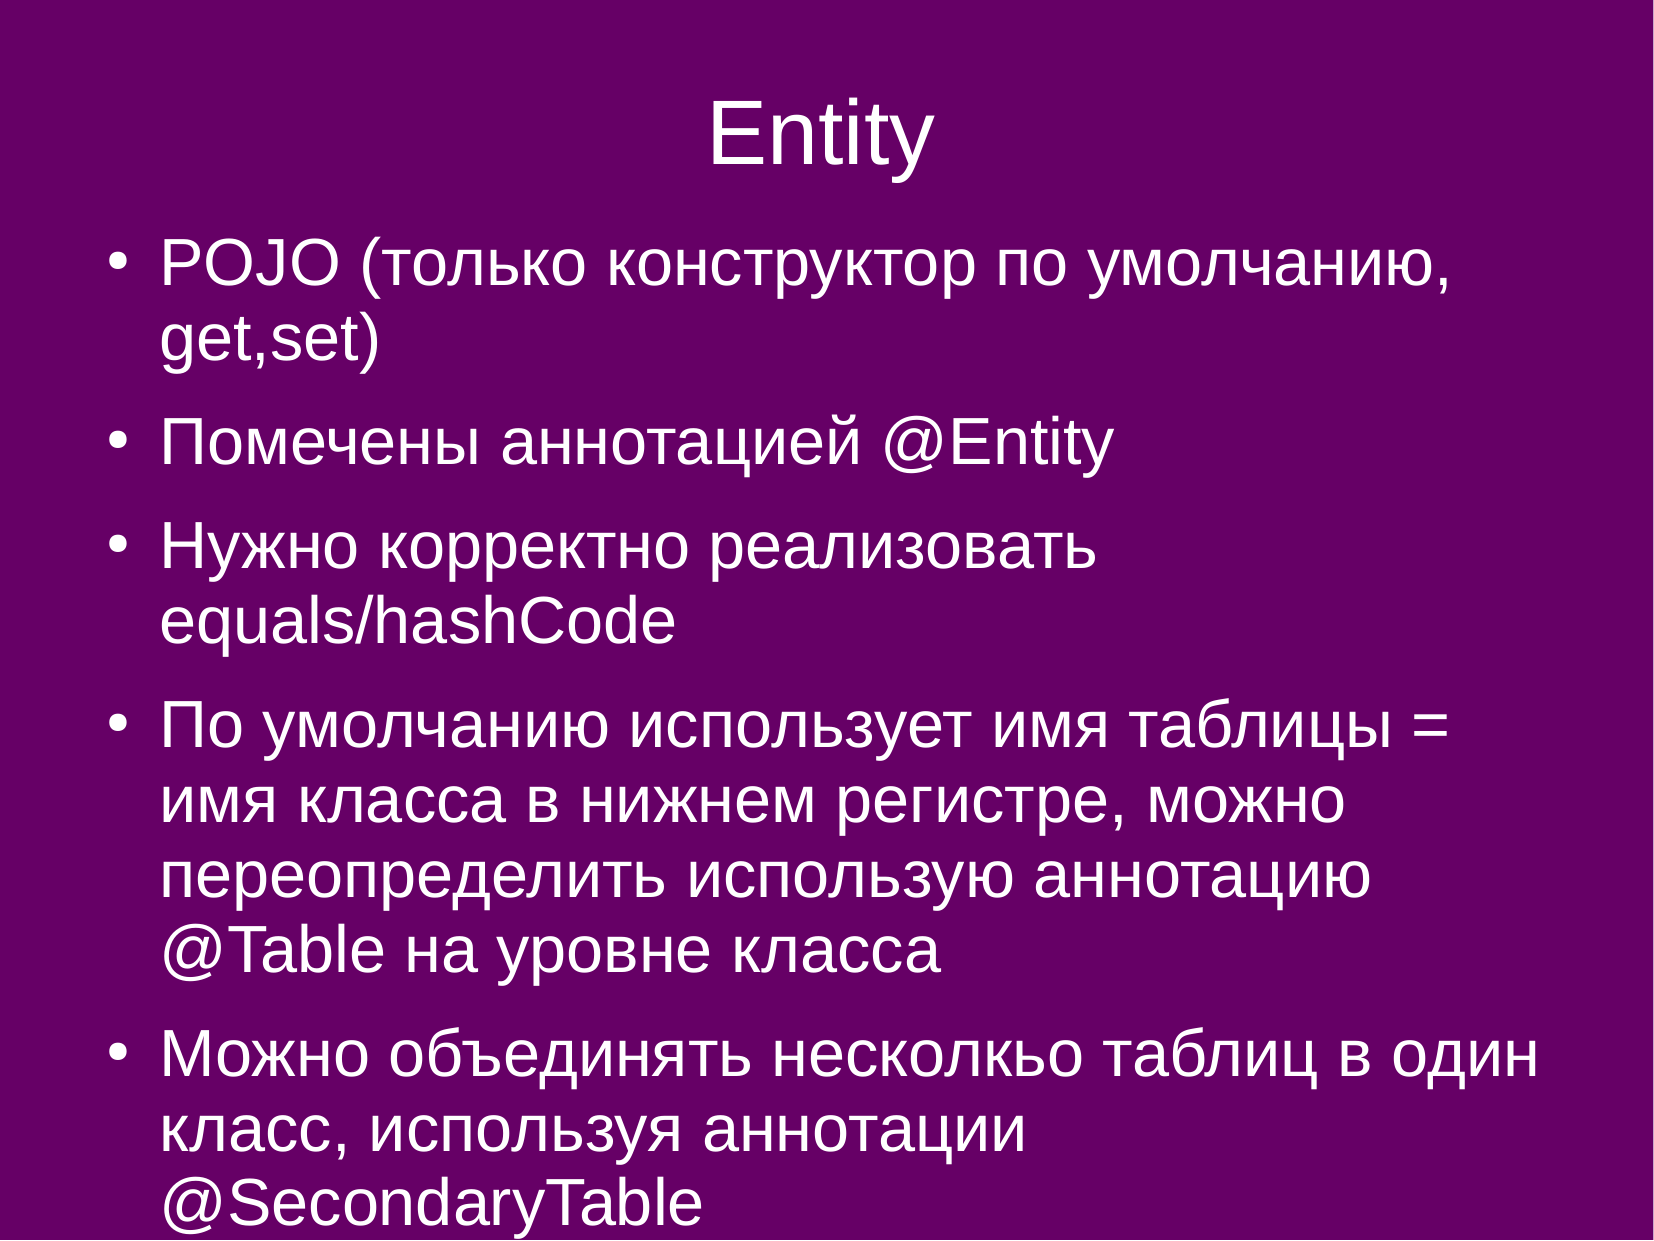

# Entity
POJO (только конструктор по умолчанию, get,set)
Помечены аннотацией @Entity
Нужно корректно реализовать equals/hashCode
По умолчанию использует имя таблицы = имя класса в нижнем регистре, можно переопределить использую аннотацию @Table на уровне класса
Можно объединять несколкьо таблиц в один класс, используя аннотации @SecondaryTable